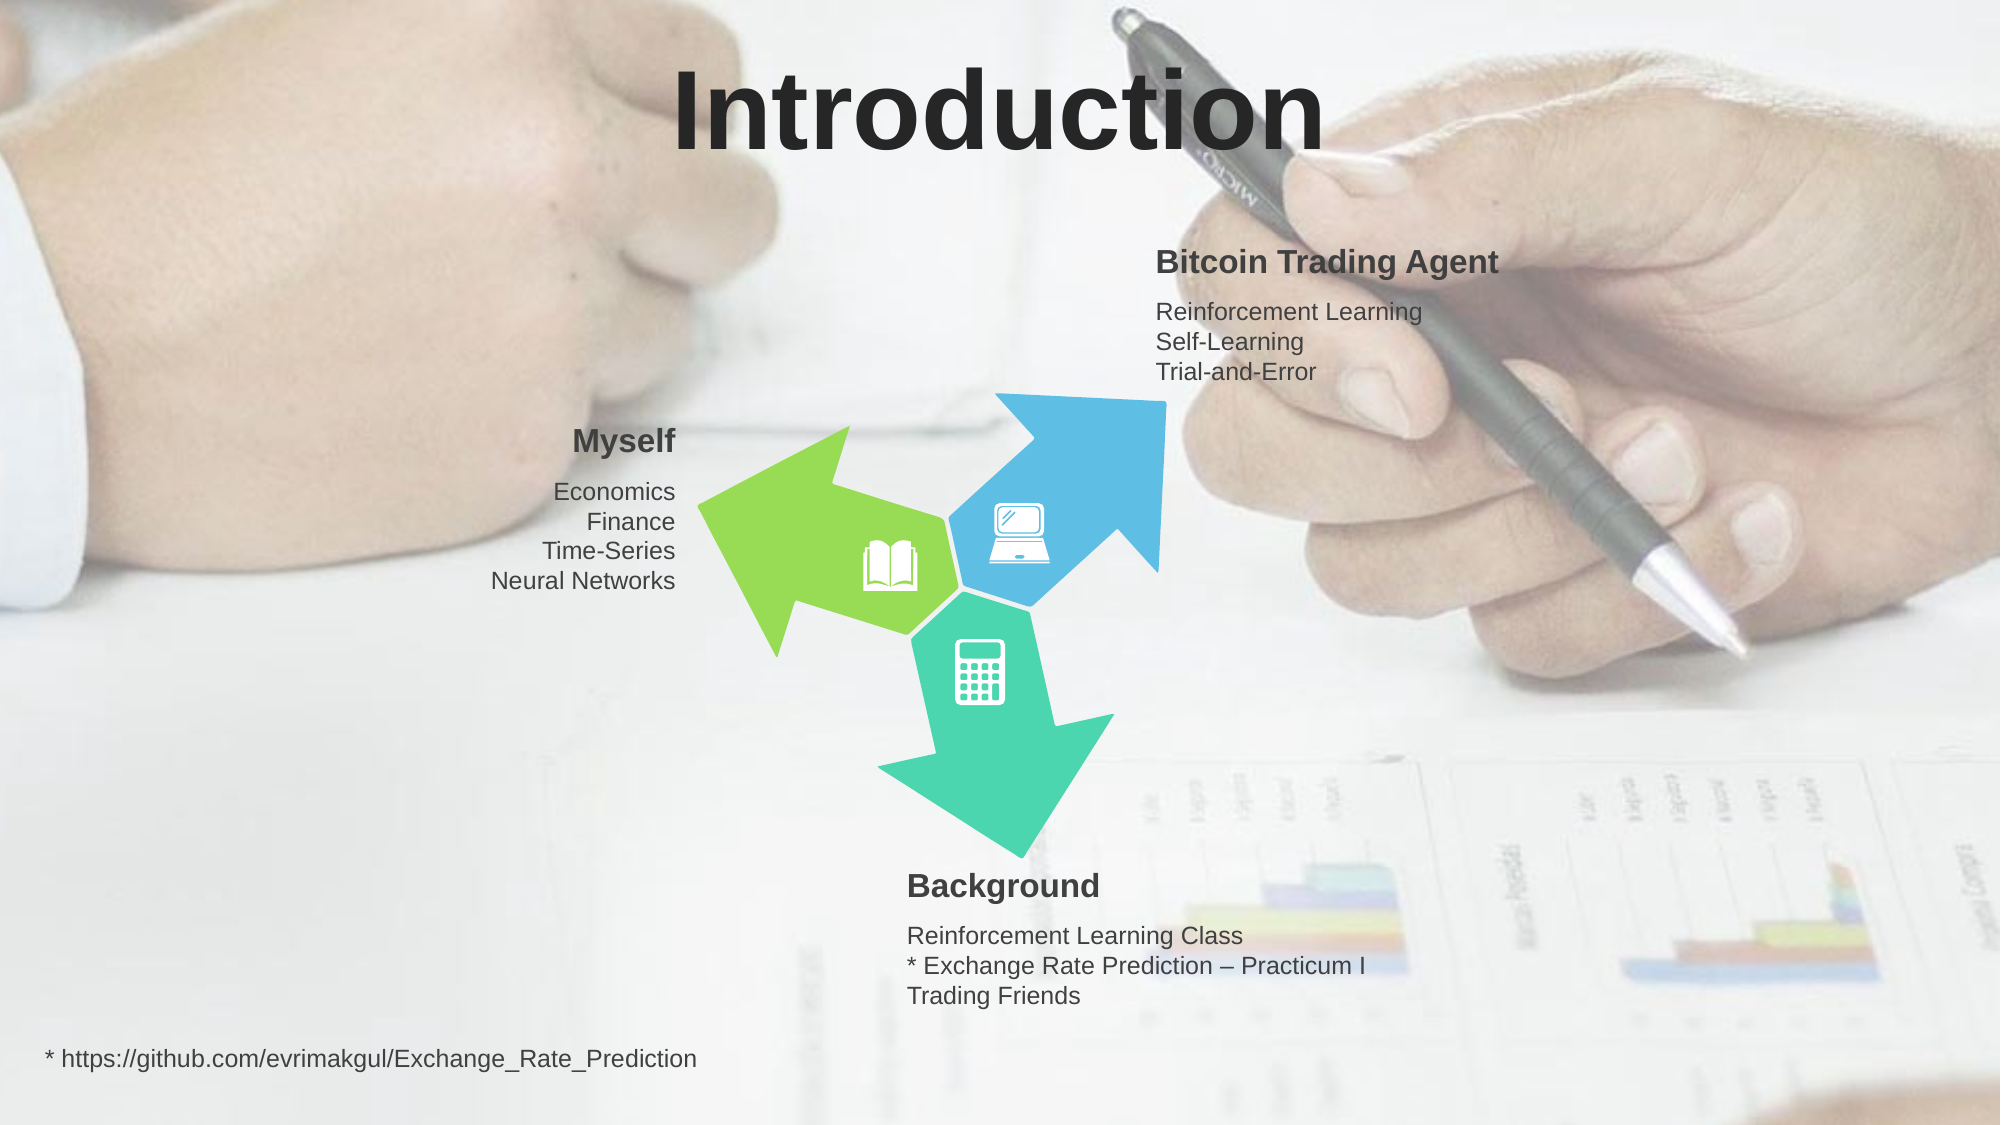

Introduction
Bitcoin Trading Agent
Reinforcement Learning
Self-Learning
Trial-and-Error
Myself
Economics
Finance
Time-Series
Neural Networks
Background
Reinforcement Learning Class
* Exchange Rate Prediction – Practicum I
Trading Friends
* https://github.com/evrimakgul/Exchange_Rate_Prediction